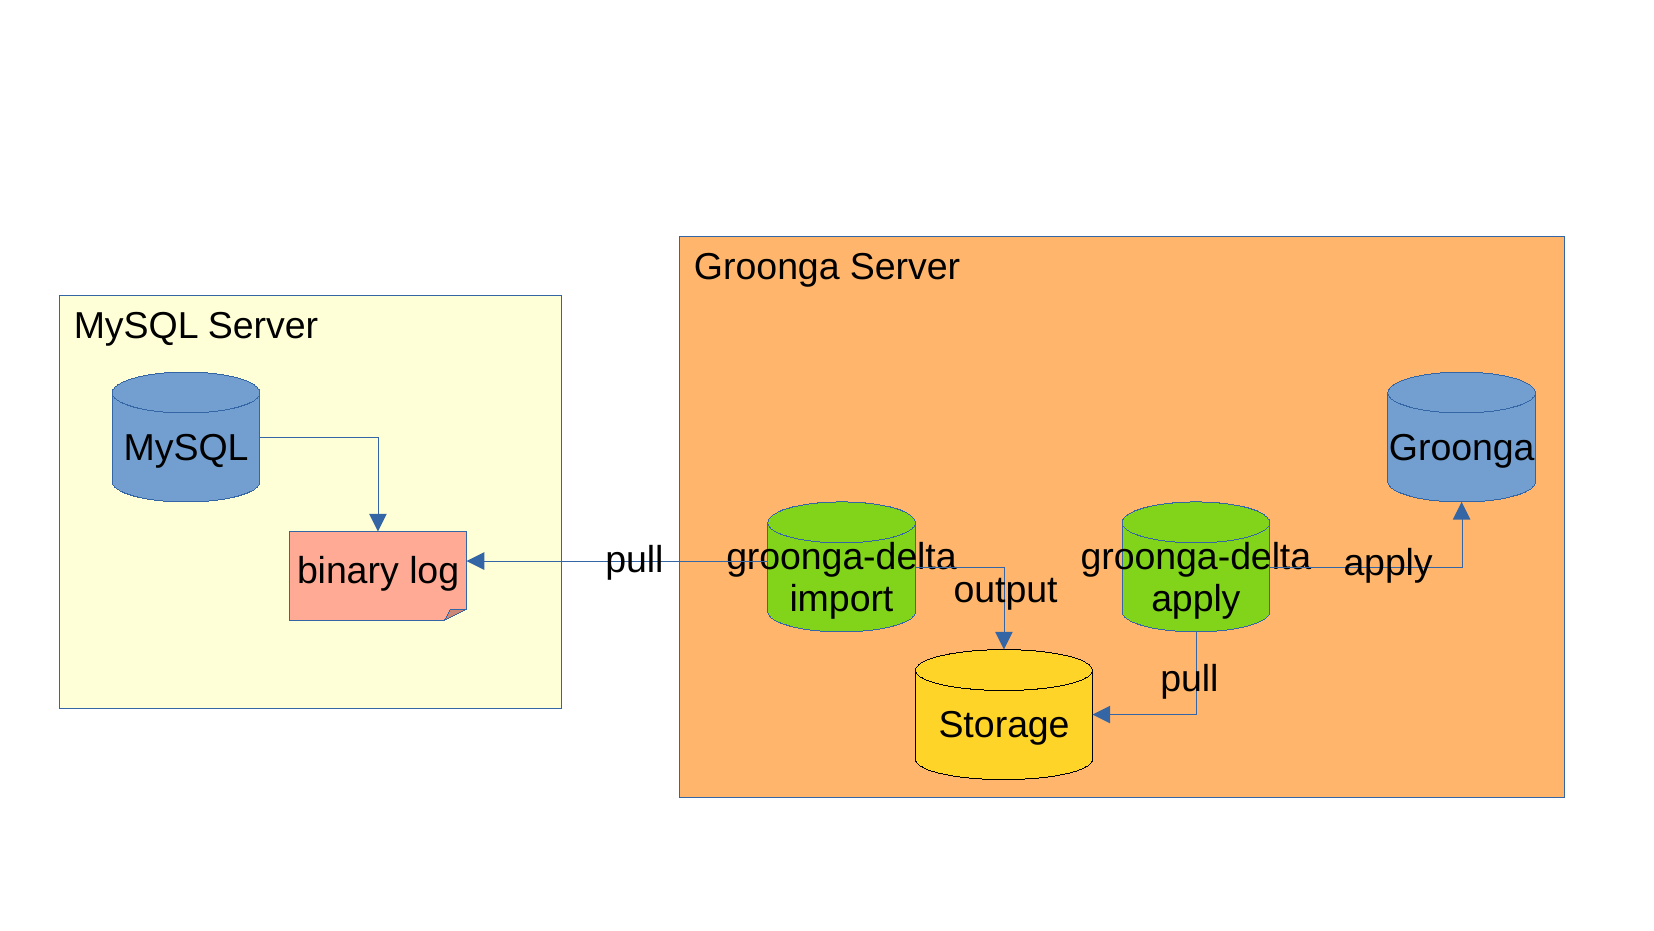

Groonga Server
MySQL Server
MySQL
Groonga
groonga-delta
import
groonga-delta
apply
binary log
pull
apply
output
Storage
pull